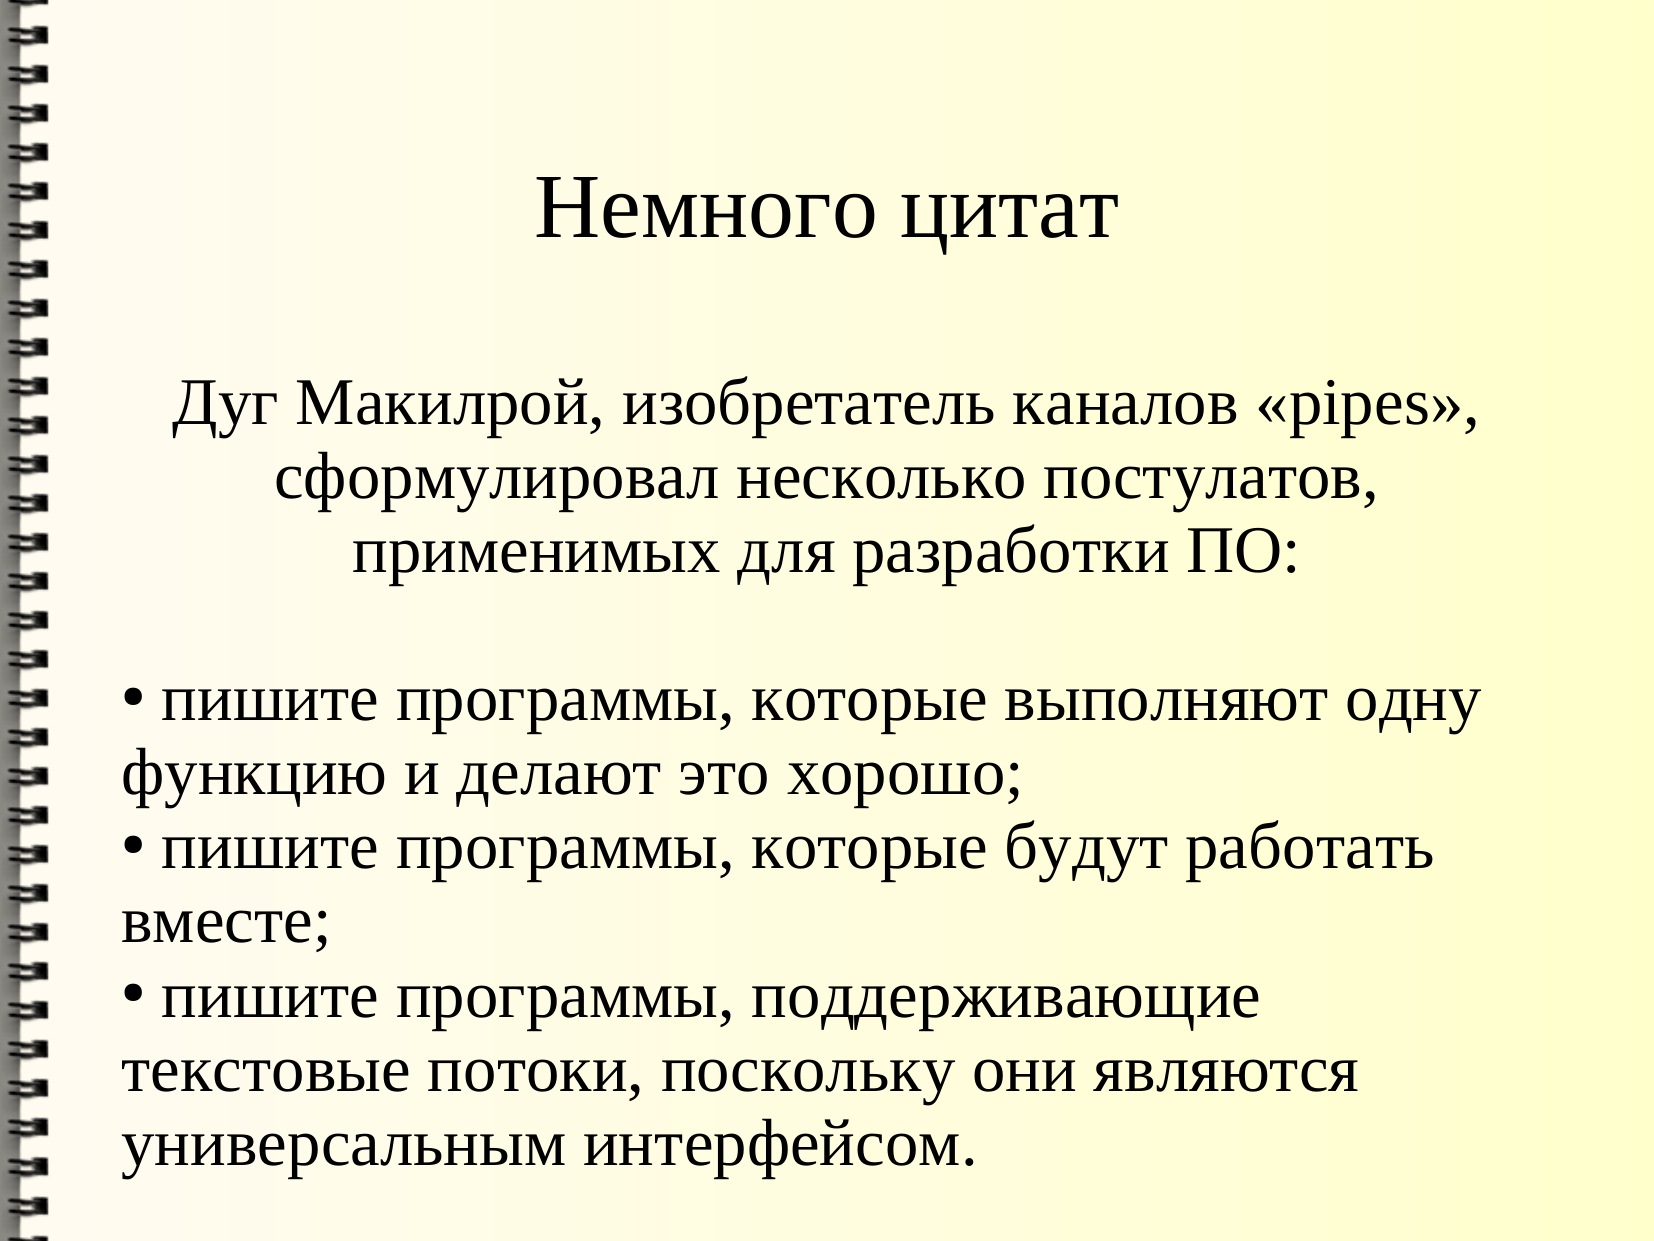

# Немного цитат
Дуг Макилрой, изобретатель каналов «pipes», сформулировал несколько постулатов, применимых для разработки ПО:
 пишите программы, которые выполняют одну функцию и делают это хорошо;
 пишите программы, которые будут работать вместе;
 пишите программы, поддерживающие текстовые потоки, поскольку они являются универсальным интерфейсом.